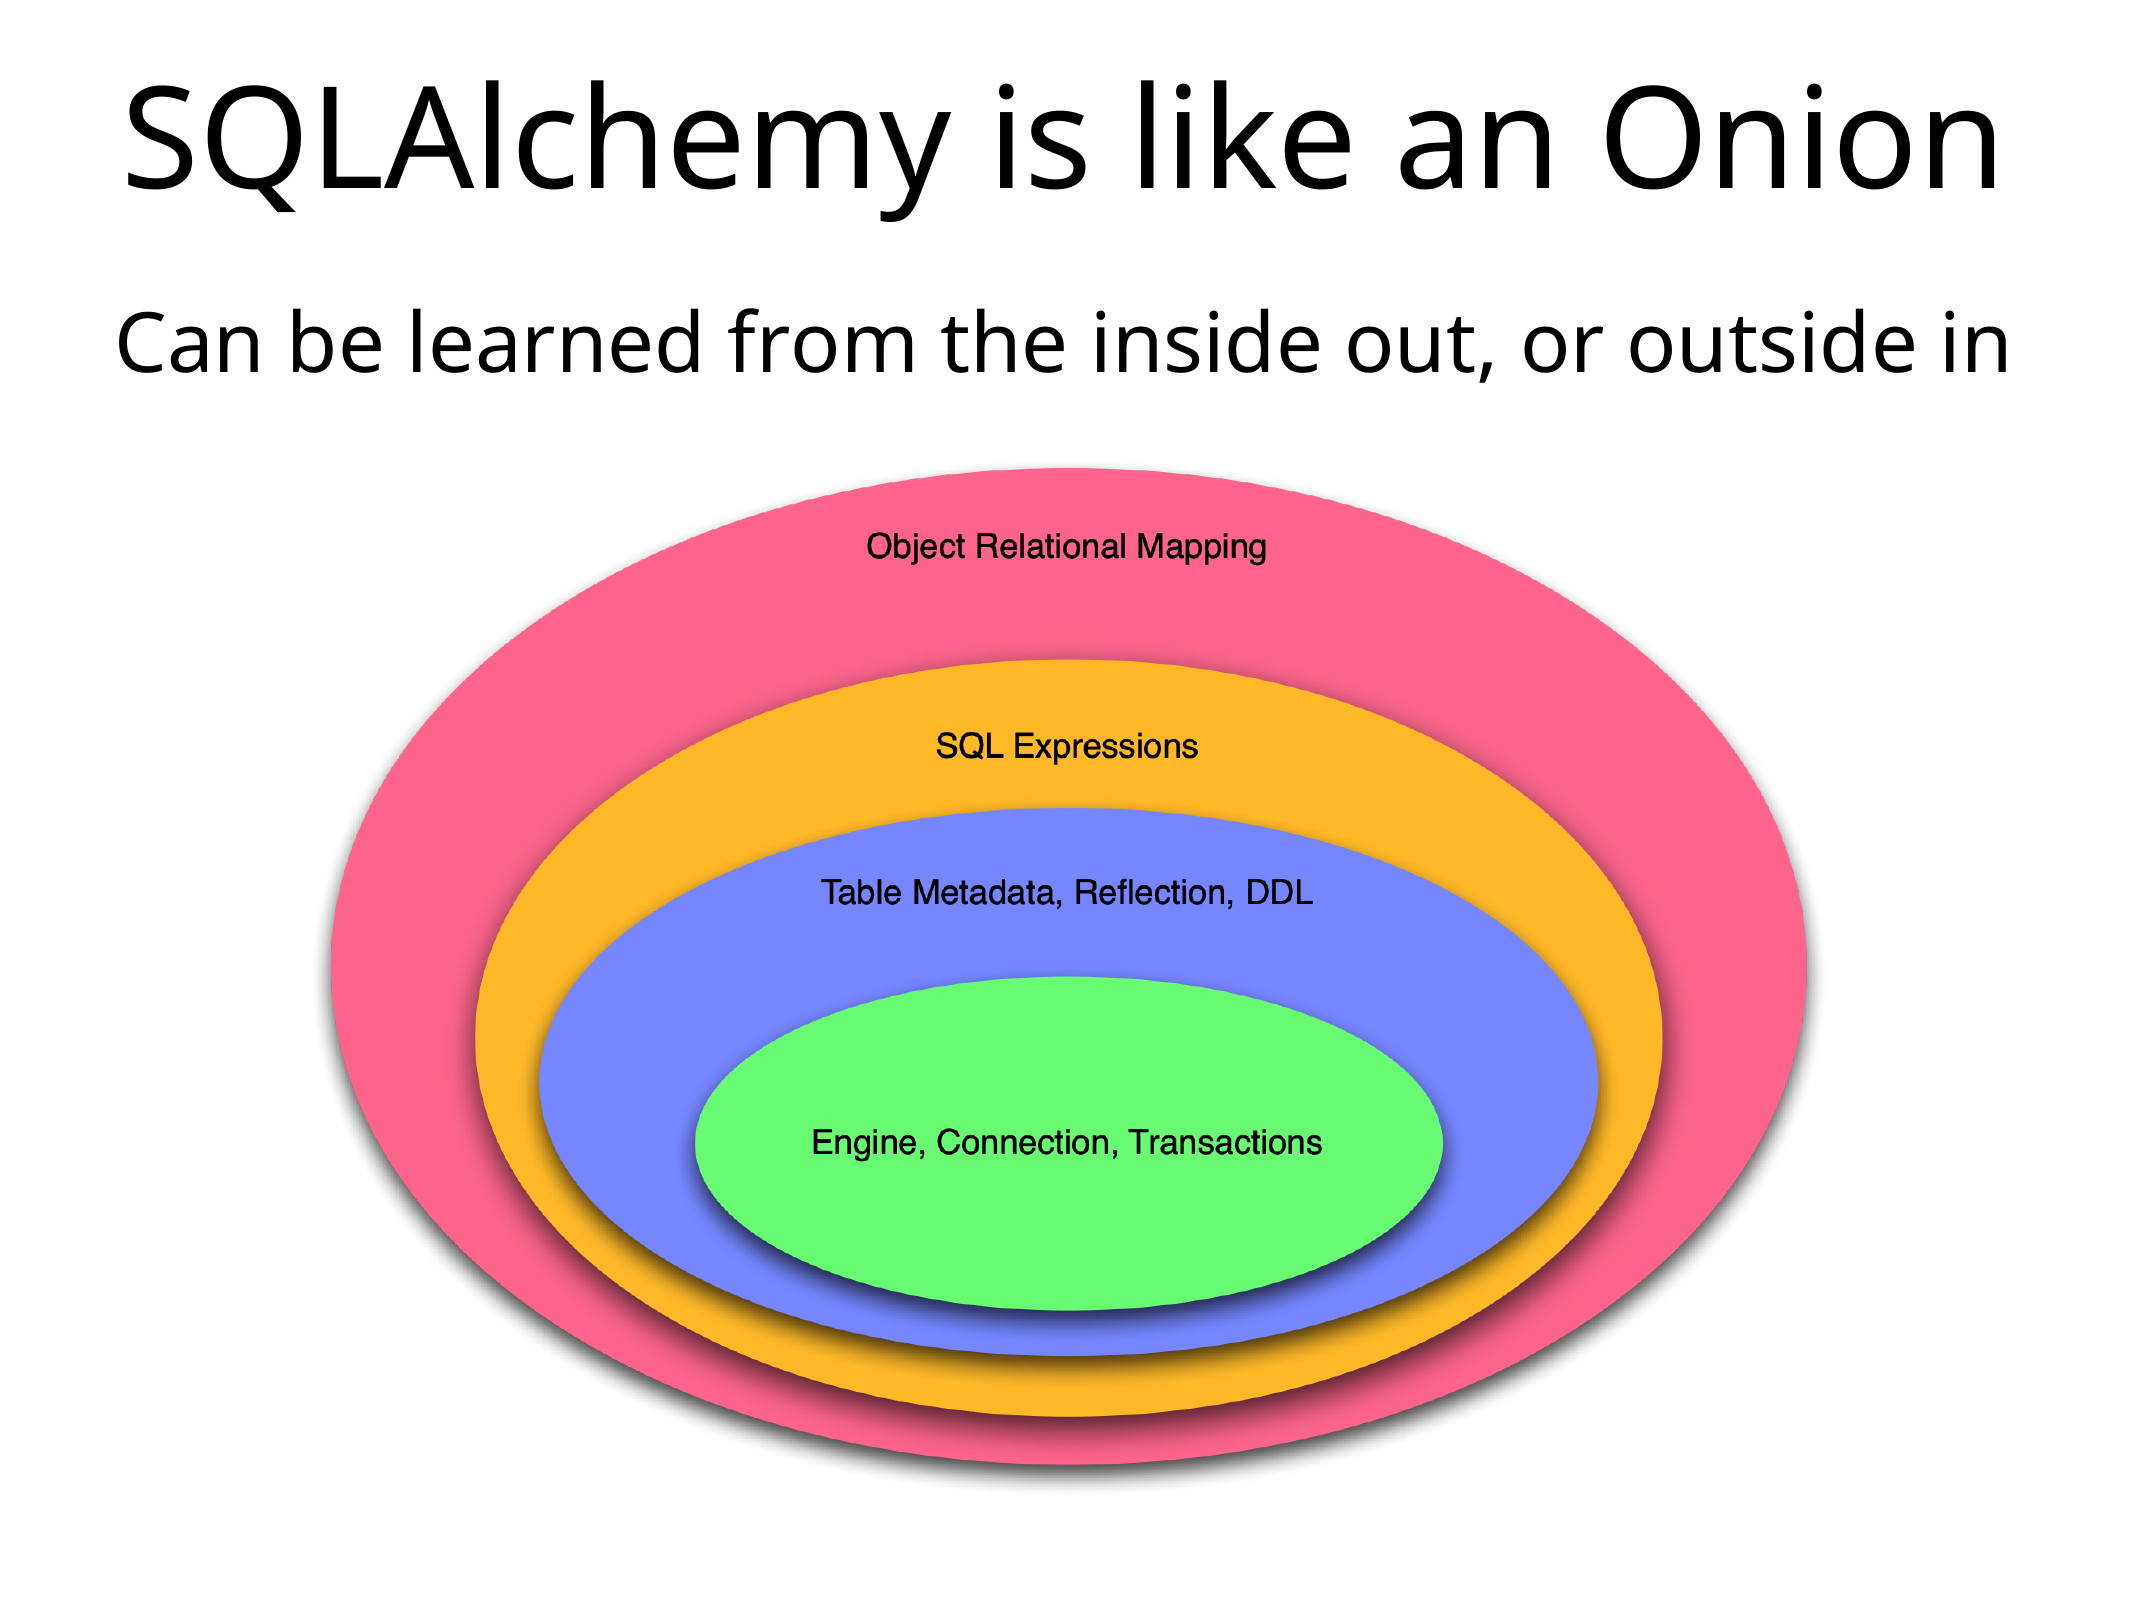

# SQLAlchemy is like an Onion
Can be learned from the inside out, or outside in